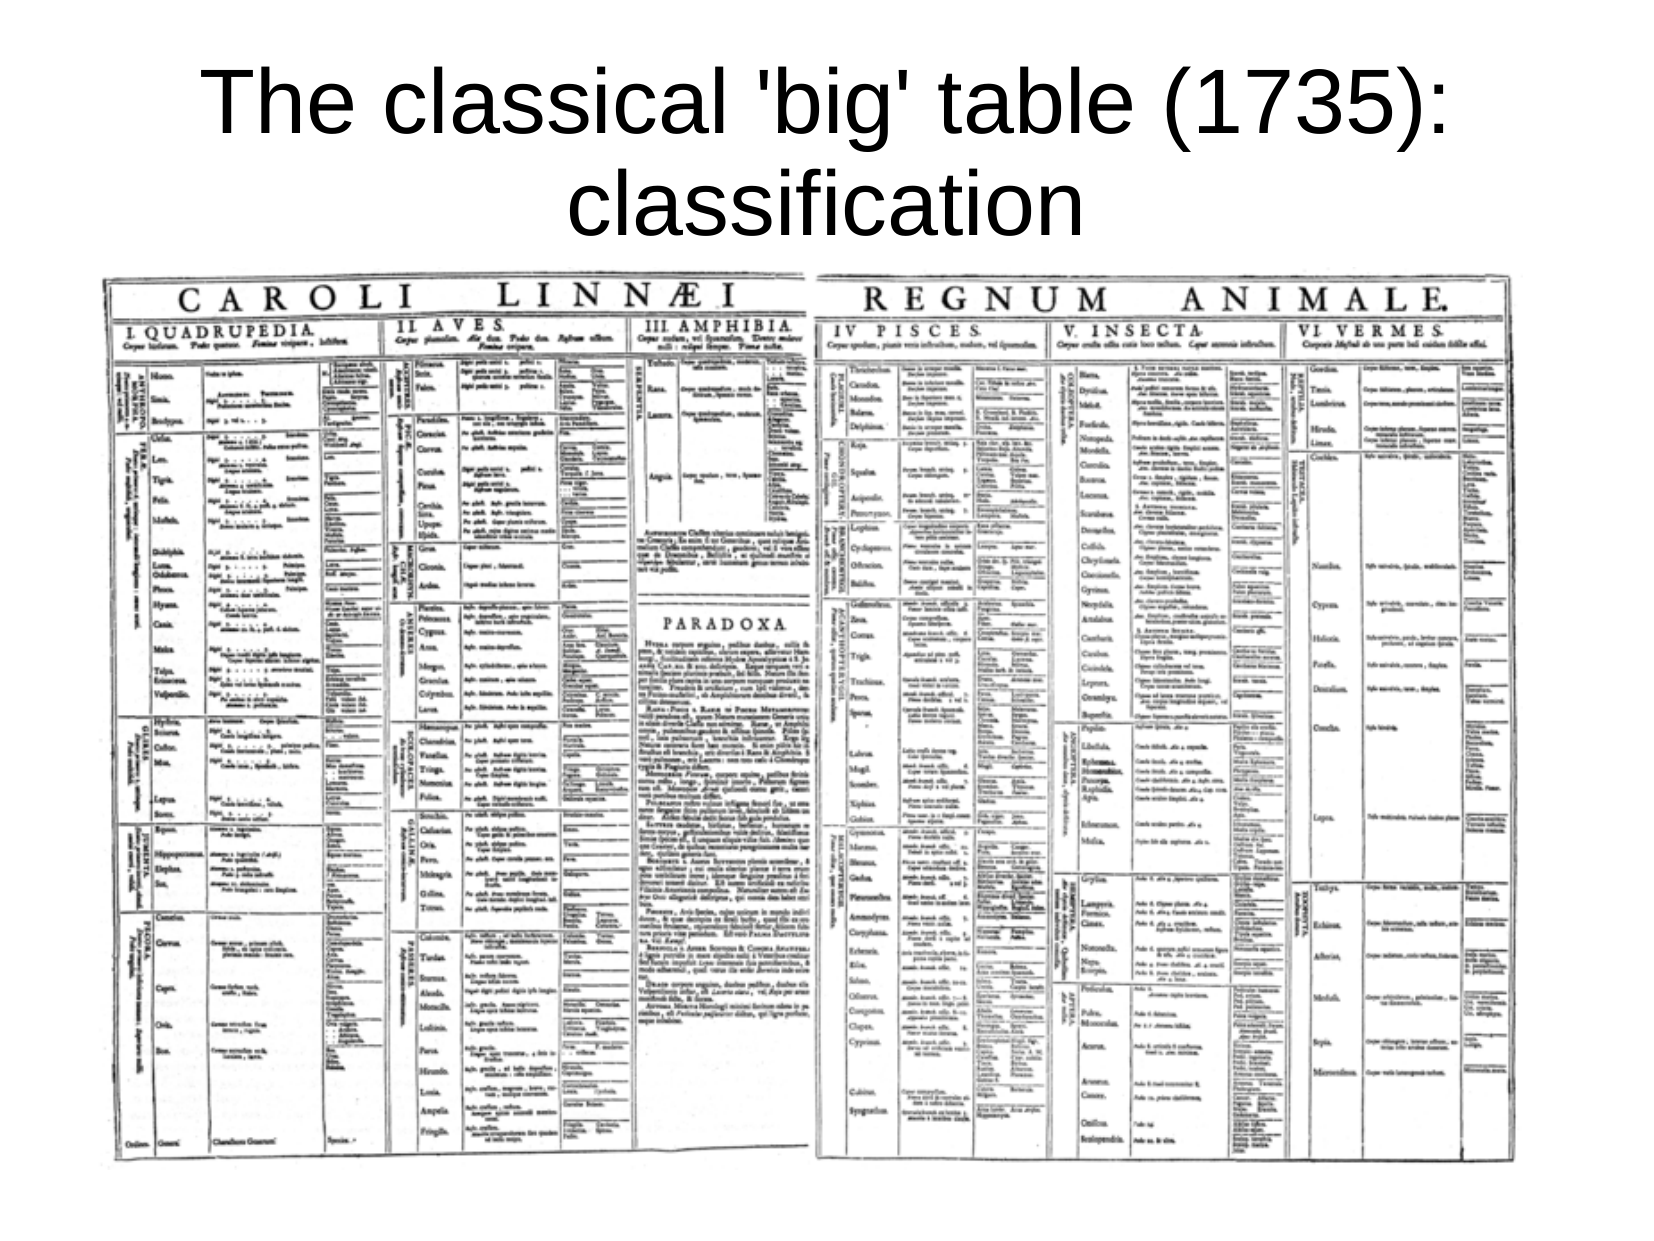

# The classical 'big' table (1735): classification